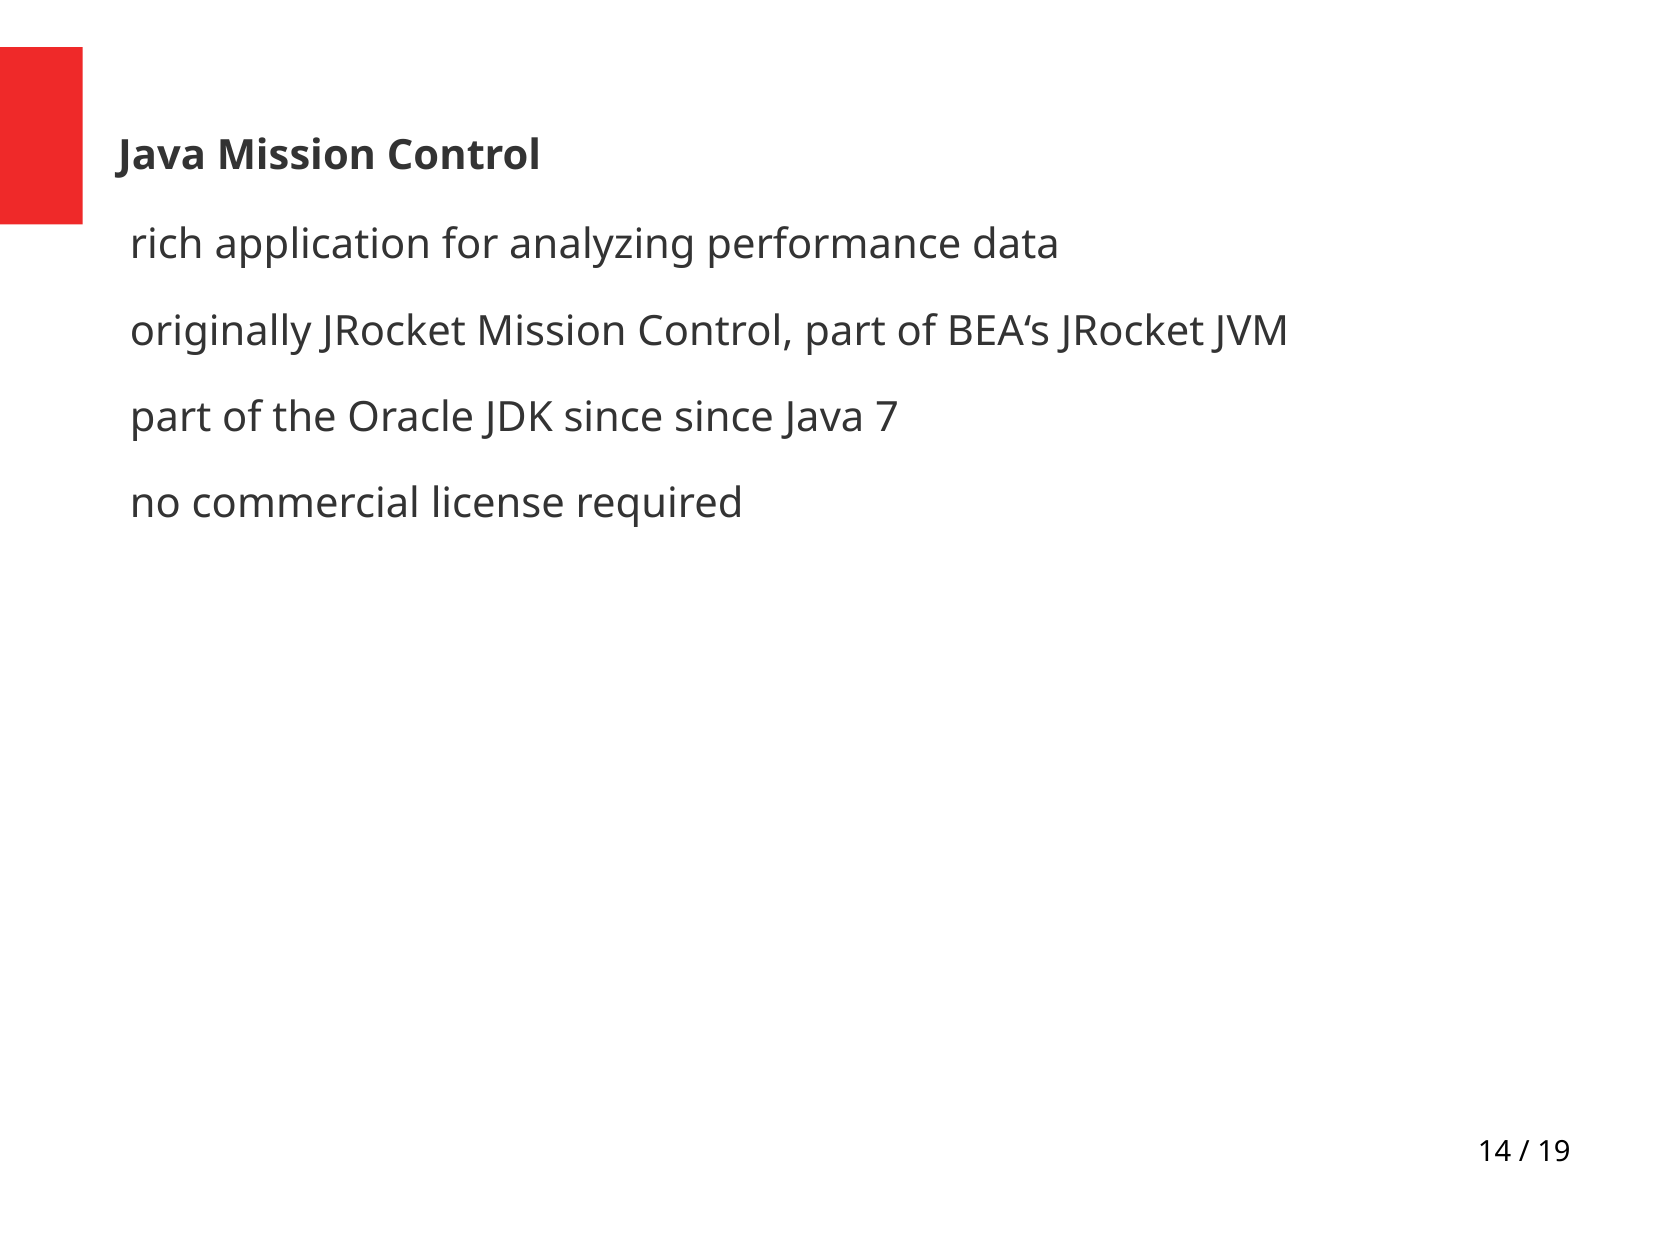

# Java Mission Control
rich application for analyzing performance data
originally JRocket Mission Control, part of BEA‘s JRocket JVM
part of the Oracle JDK since since Java 7
no commercial license required
14